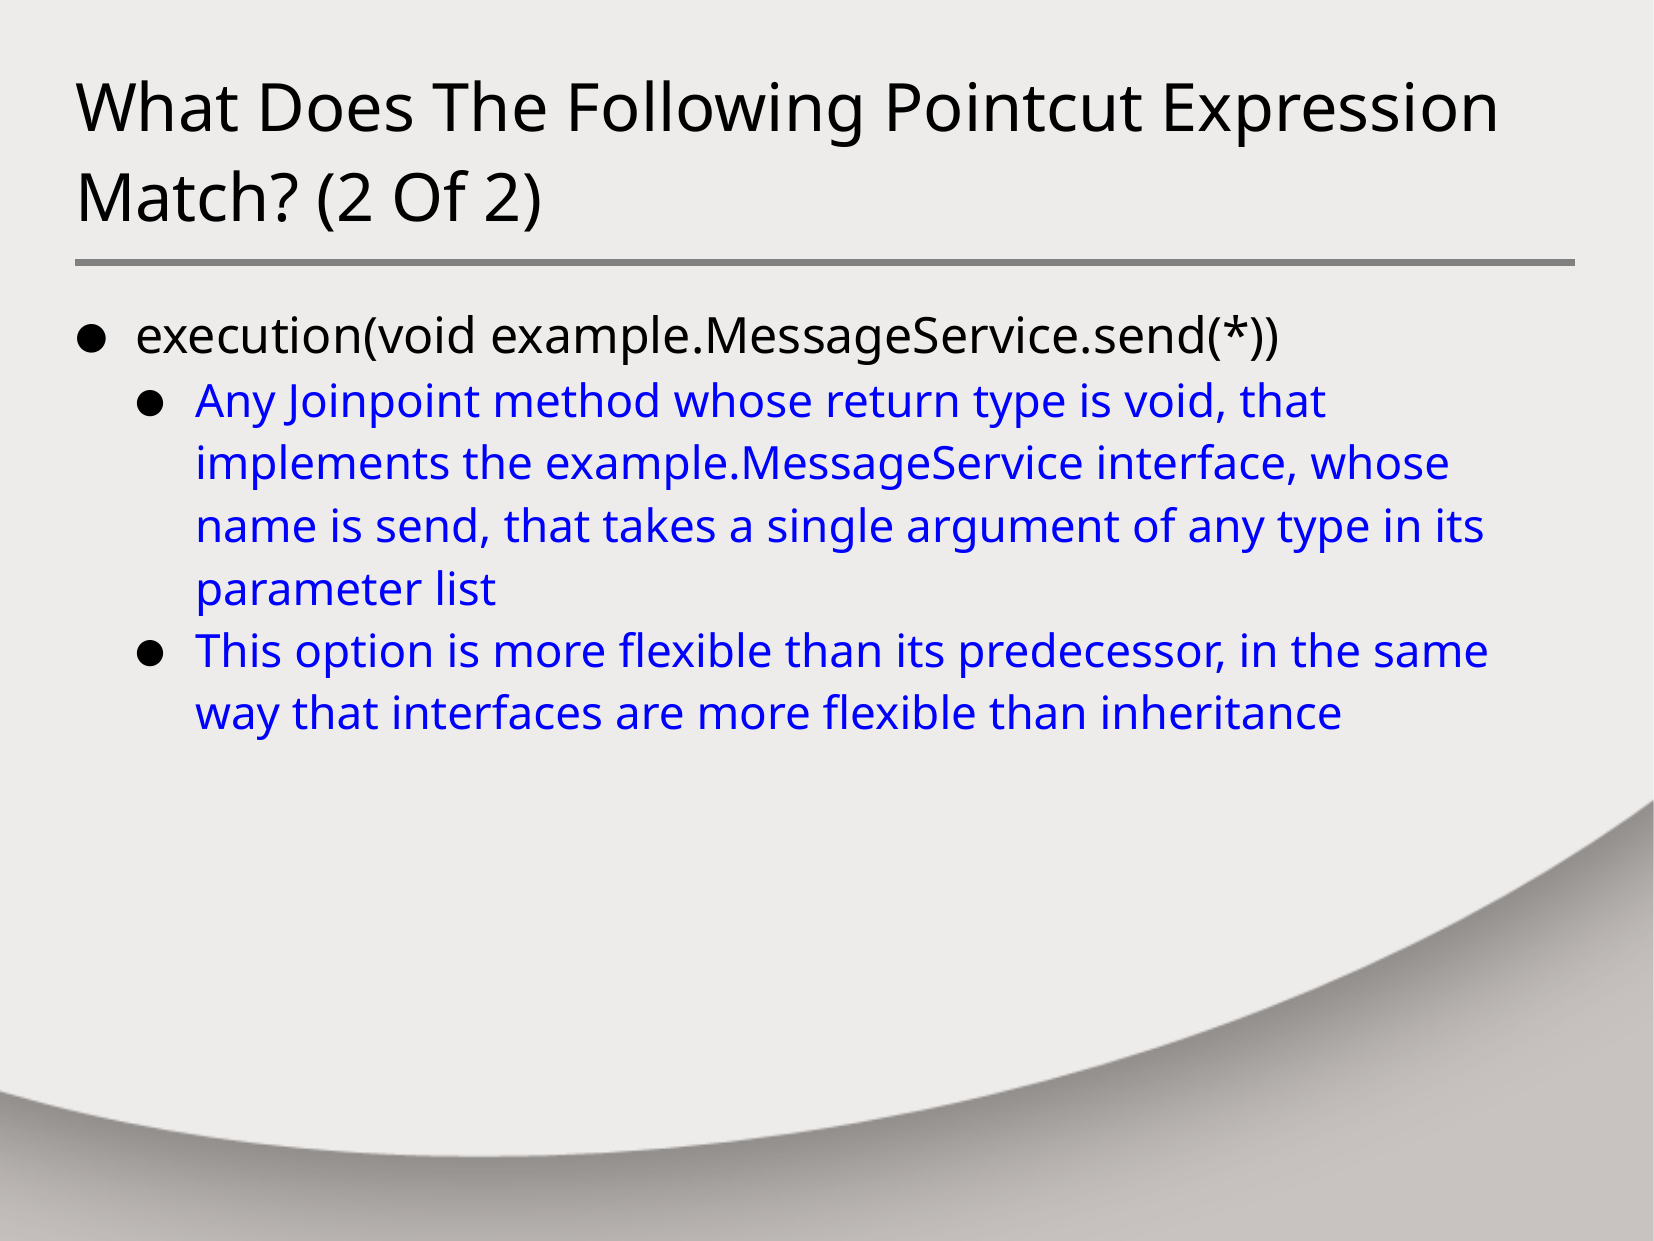

# What Does The Following Pointcut Expression Match? (2 Of 2)
execution(void example.MessageService.send(*))
Any Joinpoint method whose return type is void, that implements the example.MessageService interface, whose name is send, that takes a single argument of any type in its parameter list
This option is more flexible than its predecessor, in the same way that interfaces are more flexible than inheritance